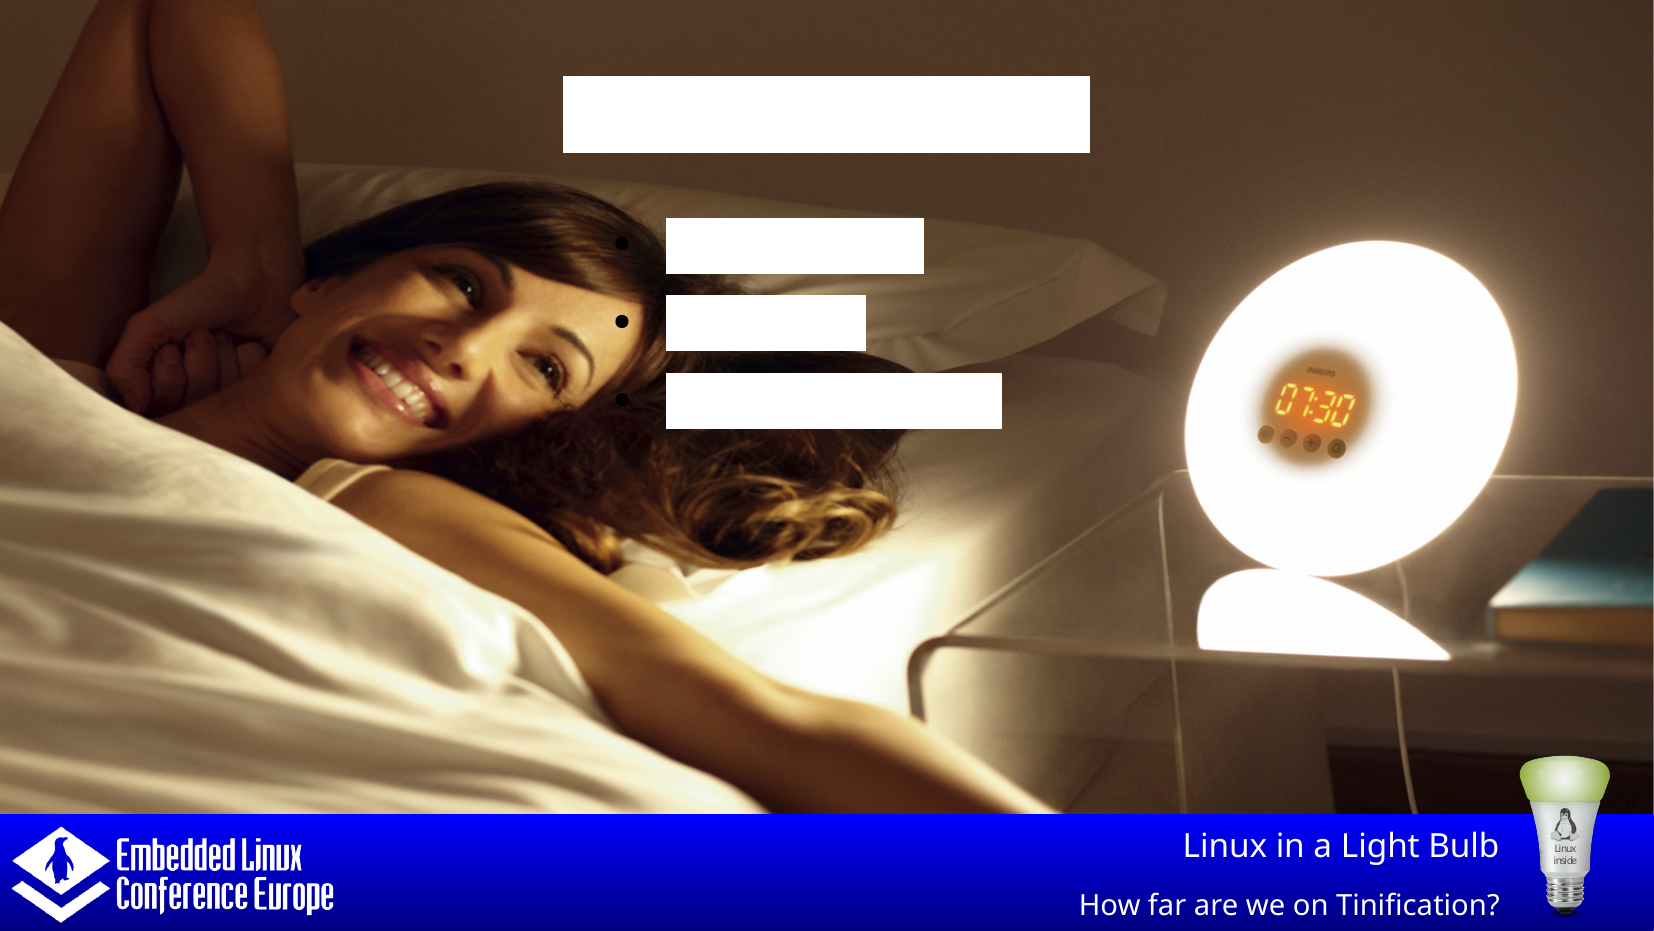

# Gentle reminders
Alarm clock
Door bell
Weather status